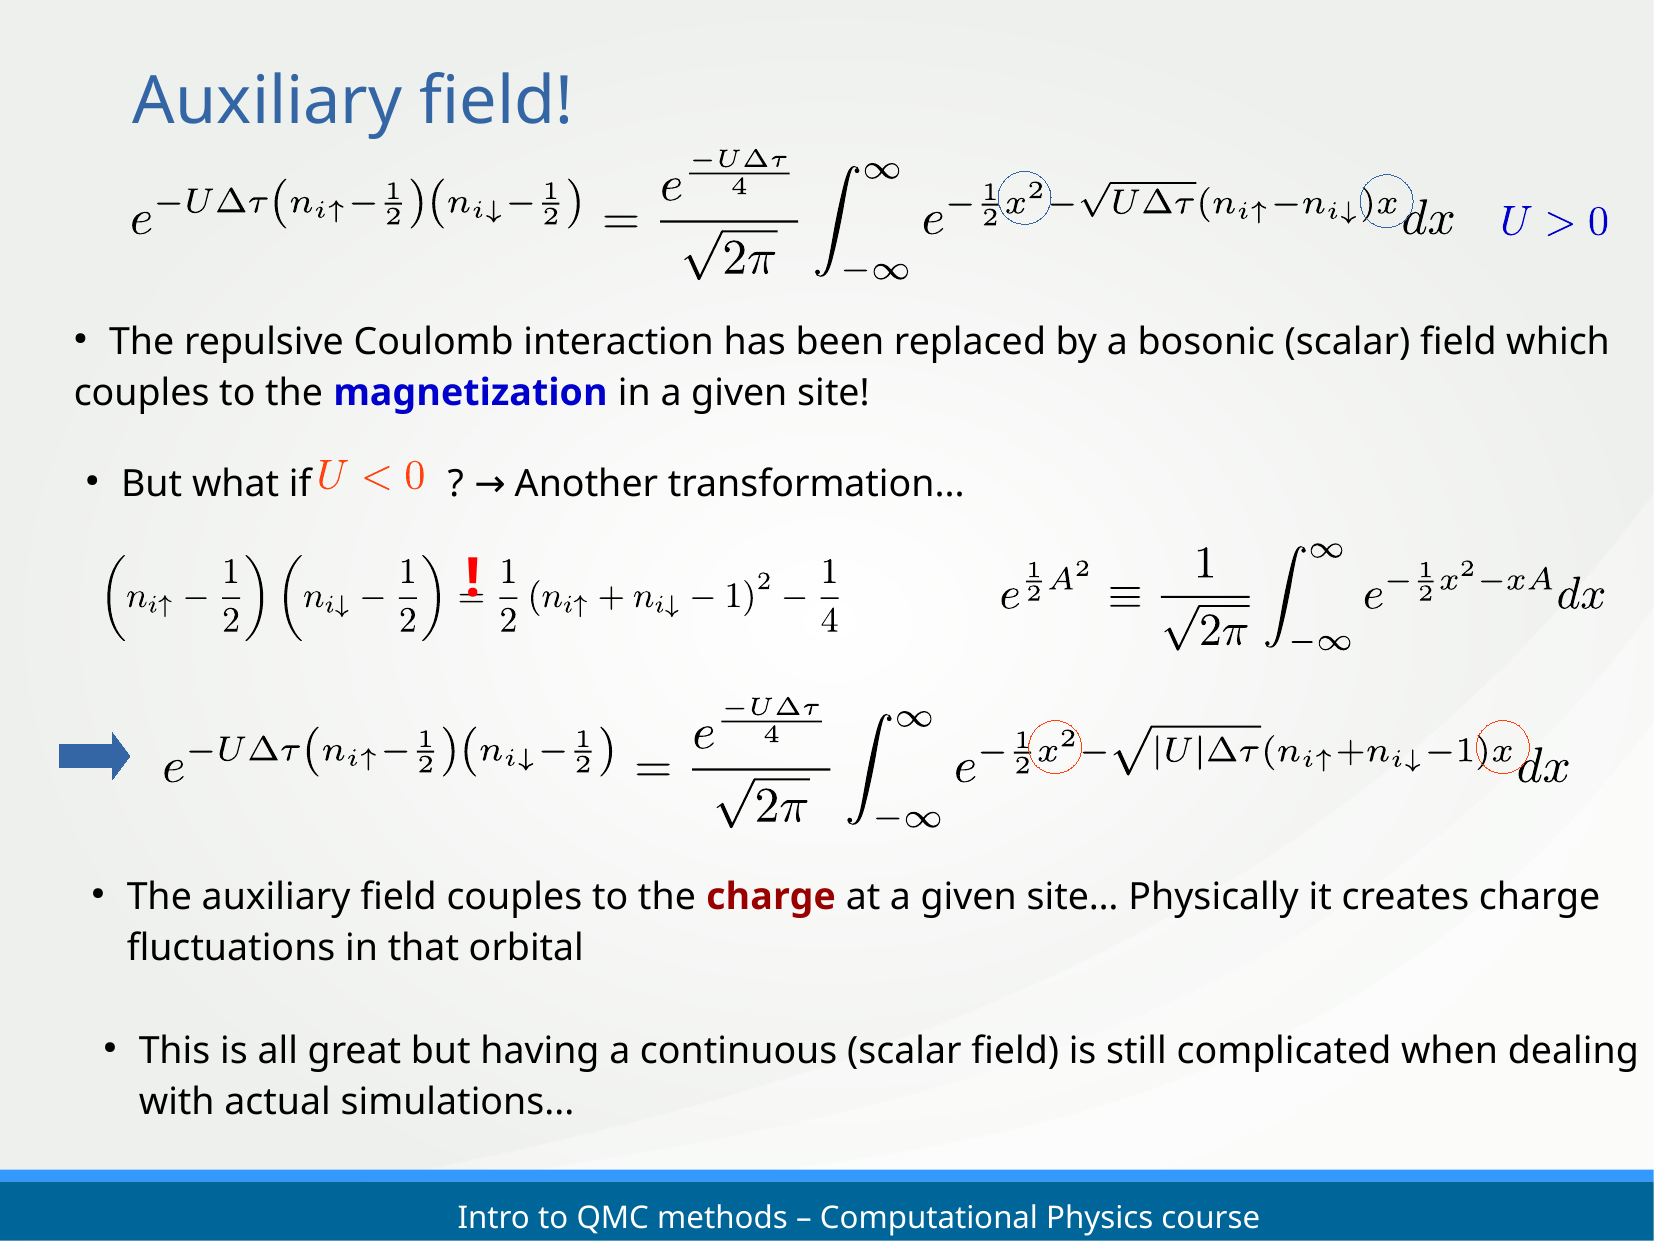

Auxiliary field!
The repulsive Coulomb interaction has been replaced by a bosonic (scalar) field which
couples to the magnetization in a given site!
But what if ? → Another transformation...
!
The auxiliary field couples to the charge at a given site… Physically it creates charge
fluctuations in that orbital
This is all great but having a continuous (scalar field) is still complicated when dealing
with actual simulations...